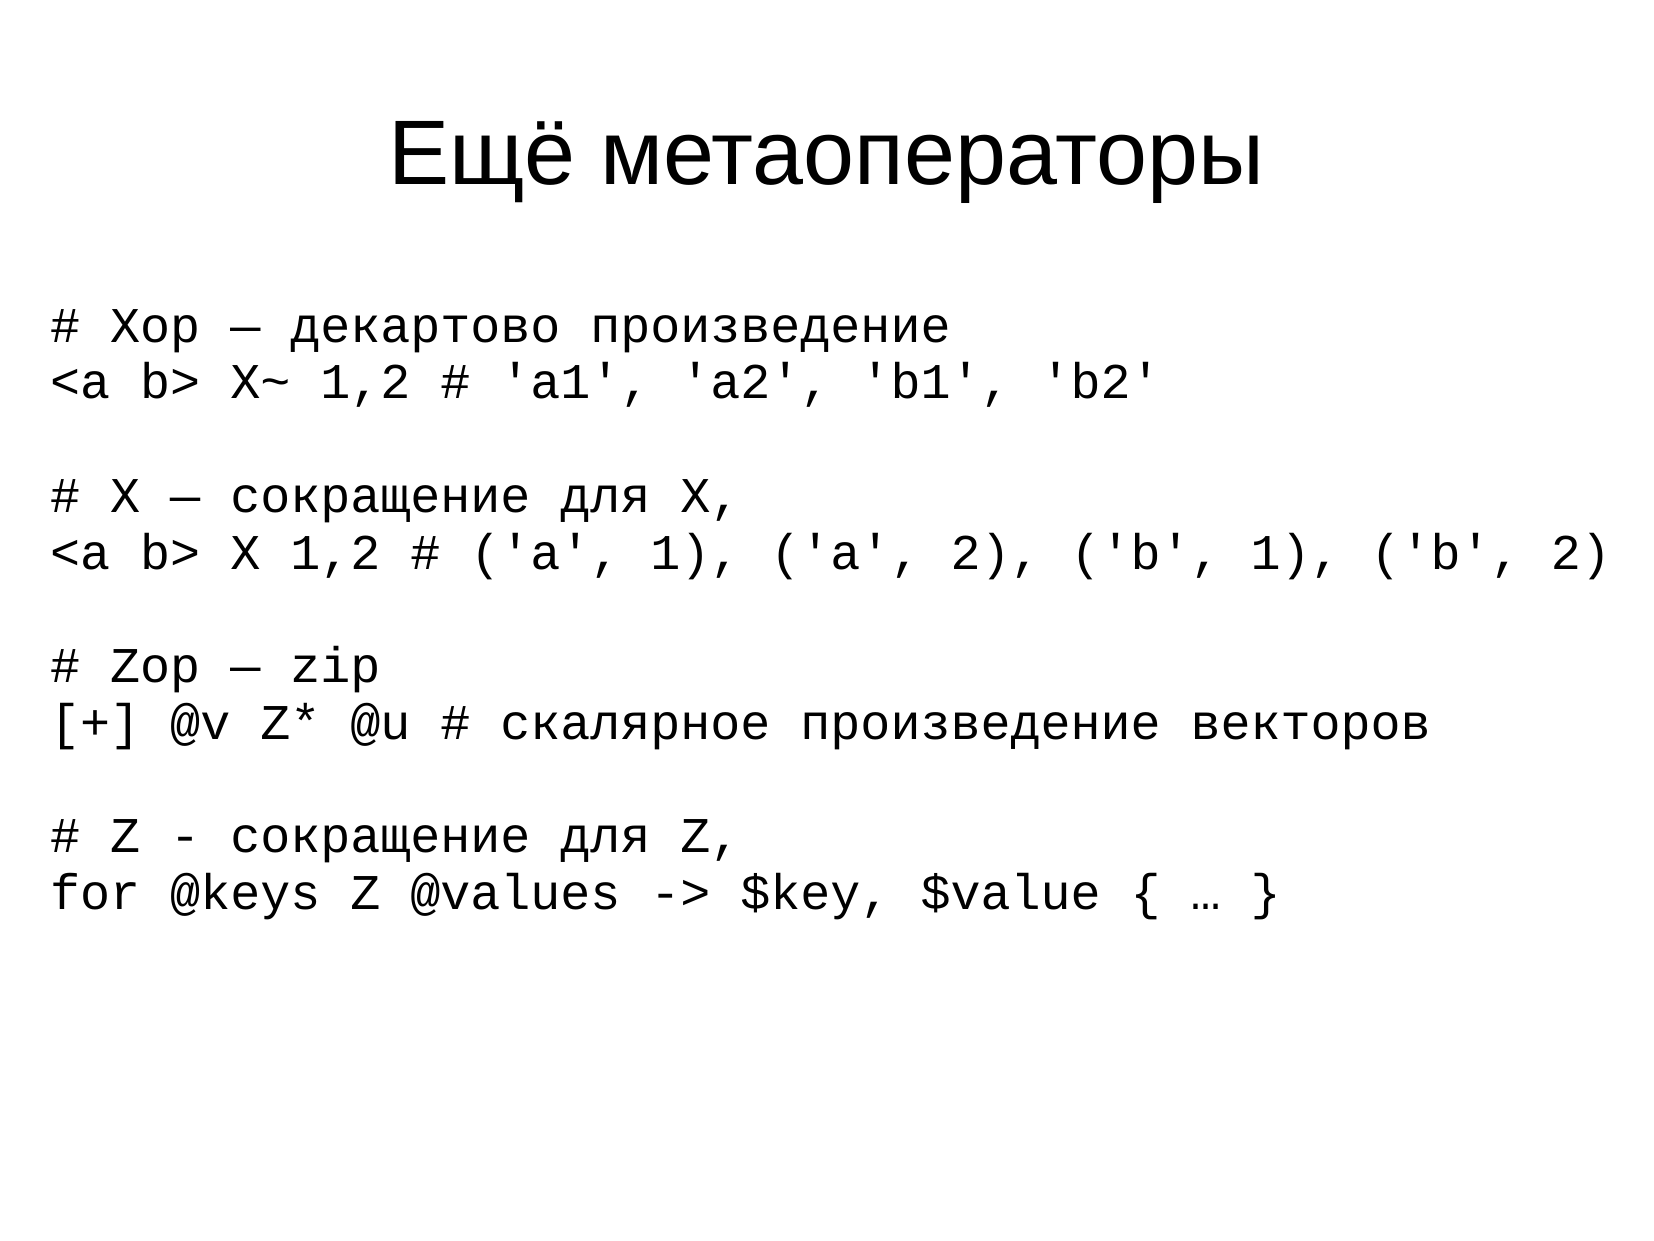

# Eщё метаоператоры
# Xop — декартово произведение
<a b> X~ 1,2 # 'a1', 'a2', 'b1', 'b2'
# X — сокращение для X,
<a b> X 1,2 # ('a', 1), ('a', 2), ('b', 1), ('b', 2)
# Zop — zip
[+] @v Z* @u # скалярное произведение векторов
# Z - сокращение для Z,
for @keys Z @values -> $key, $value { … }